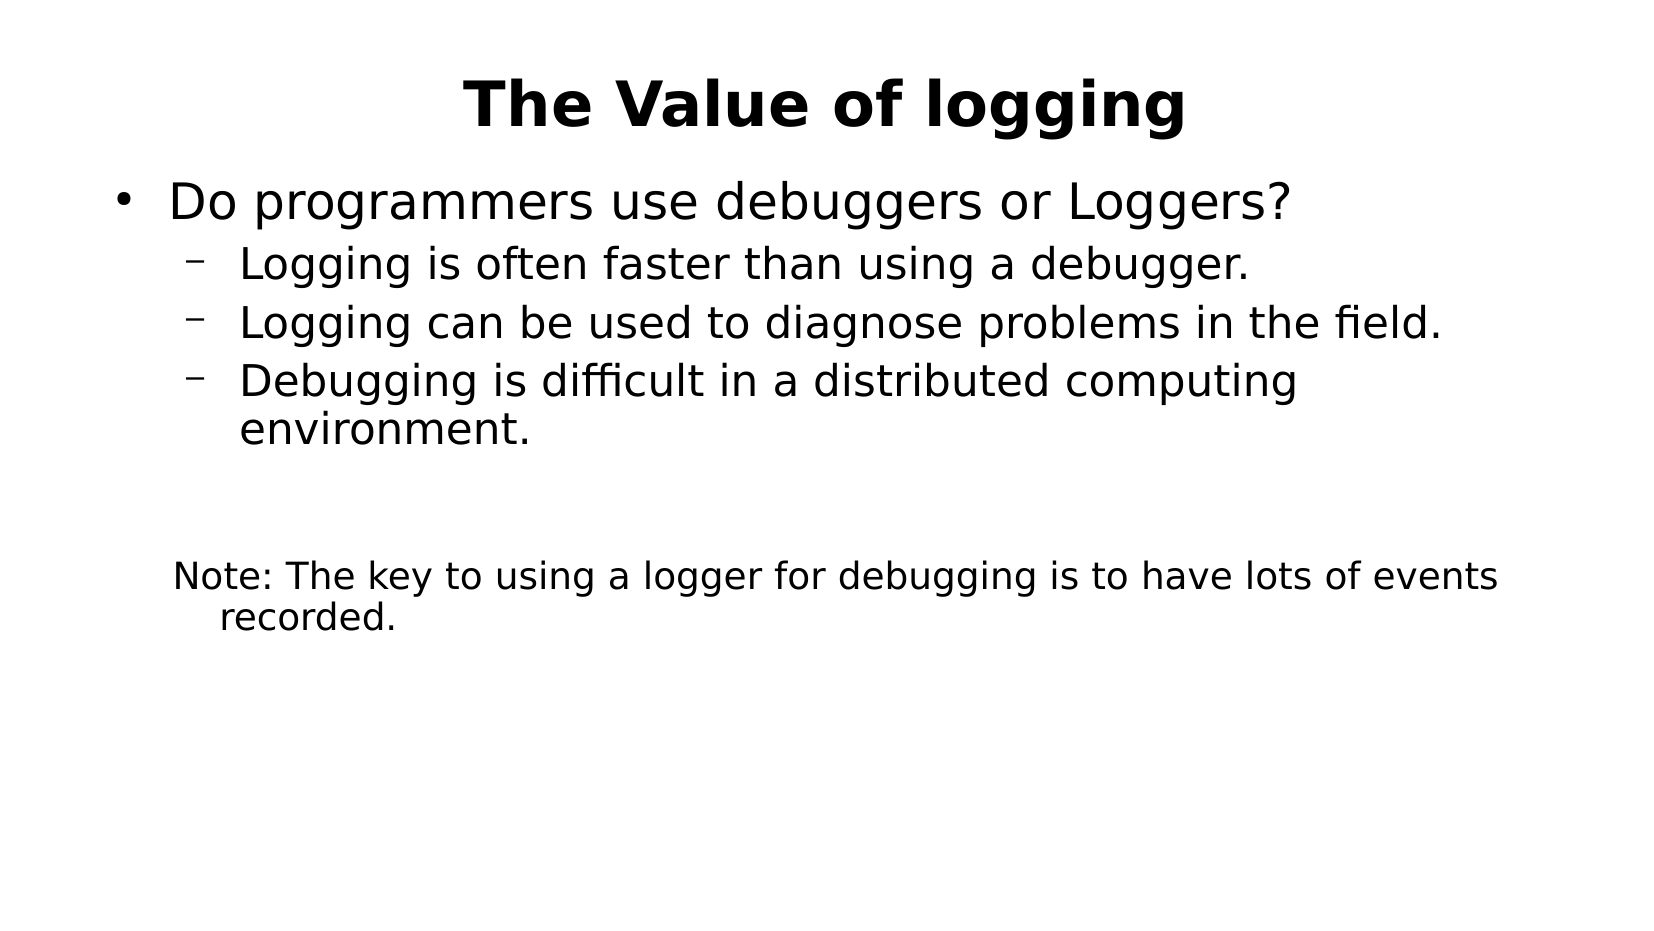

# The Value of logging
Do programmers use debuggers or Loggers?
Logging is often faster than using a debugger.
Logging can be used to diagnose problems in the field.
Debugging is difficult in a distributed computing environment.
Note: The key to using a logger for debugging is to have lots of events recorded.